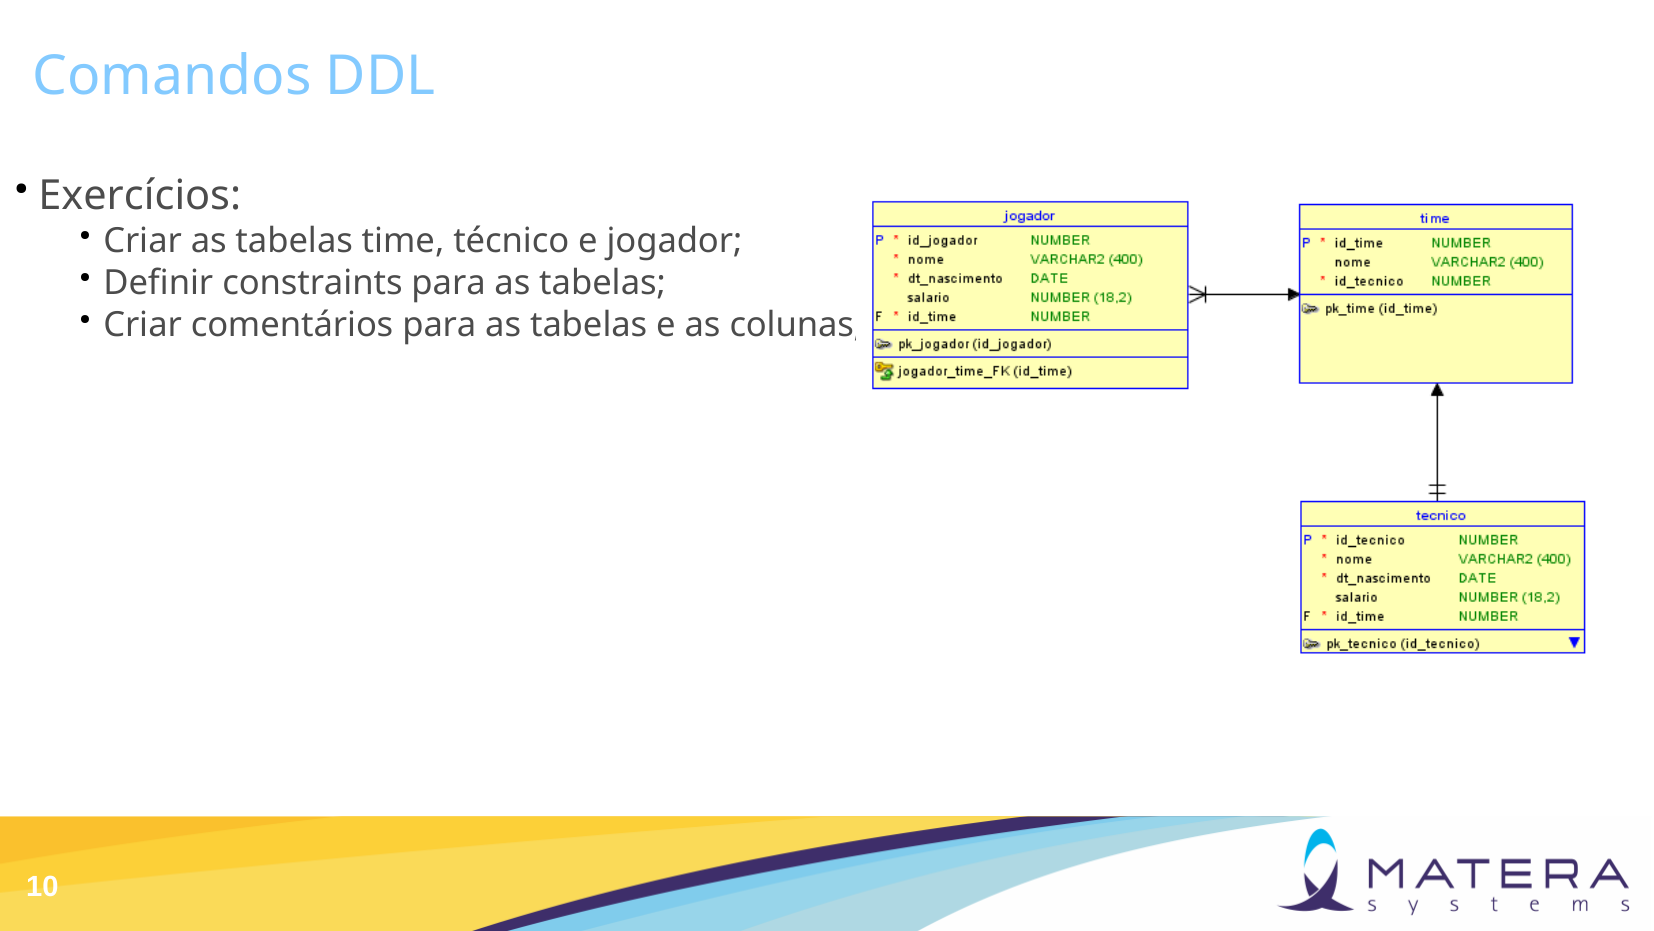

# Comandos DDL
Exercícios:
Criar as tabelas time, técnico e jogador;
Definir constraints para as tabelas;
Criar comentários para as tabelas e as colunas;